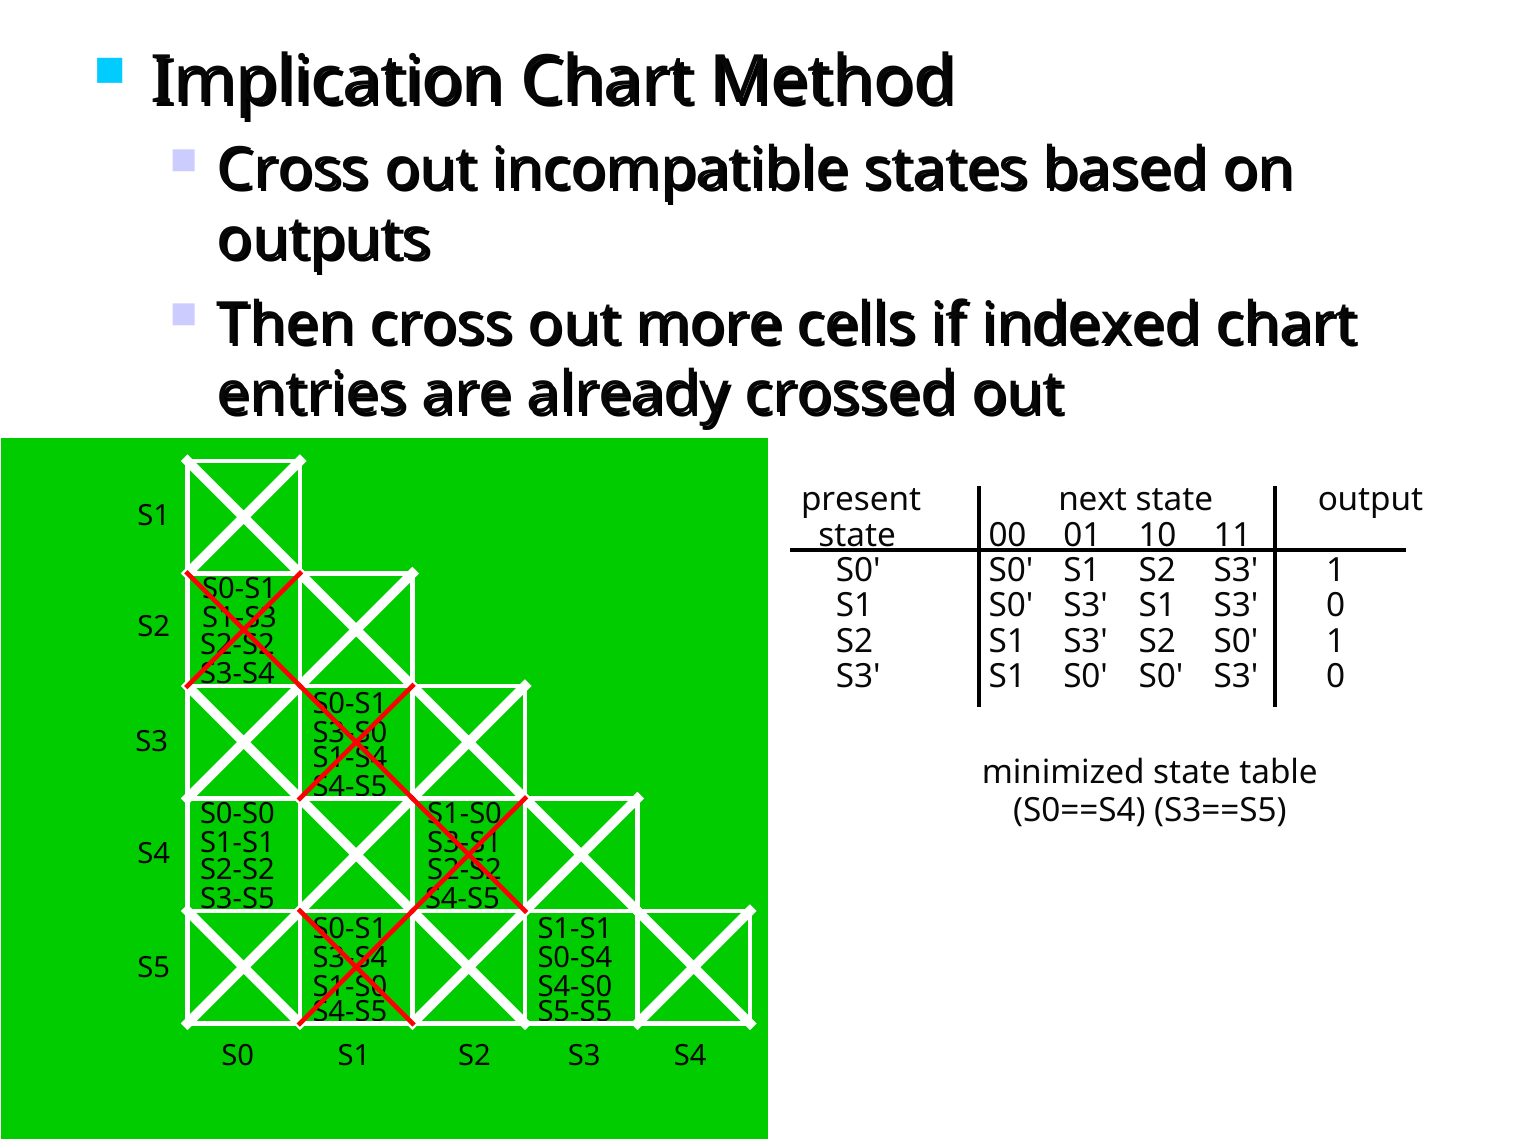

Implication Chart Method
Cross out incompatible states based on outputs
Then cross out more cells if indexed chart entries are already crossed out
#
S1
S2
S3
S4
S5
S0
S1
S2
S3
S4
present	 next state output
 state	00	01	10	11
 S0'	S0'	S1	S2	S3'	1
 S1	S0'	S3'	S1	S3'	0
 S2	S1	S3'	S2	S0'	1
 S3'	S1	S0'	S0'	S3'	0
minimized state table
(S0==S4) (S3==S5)
S0-S1
S1-S3
S2-S2
S3-S4
S0-S1
S3-S0
S1-S4
S4-S5
S0-S0
S1-S1
S2-S2
S3-S5
S1-S0
S3-S1
S2-S2
S4-S5
S0-S1
S3-S4
S1-S0
S4-S5
S1-S1
S0-S4
S4-S0
S5-S5